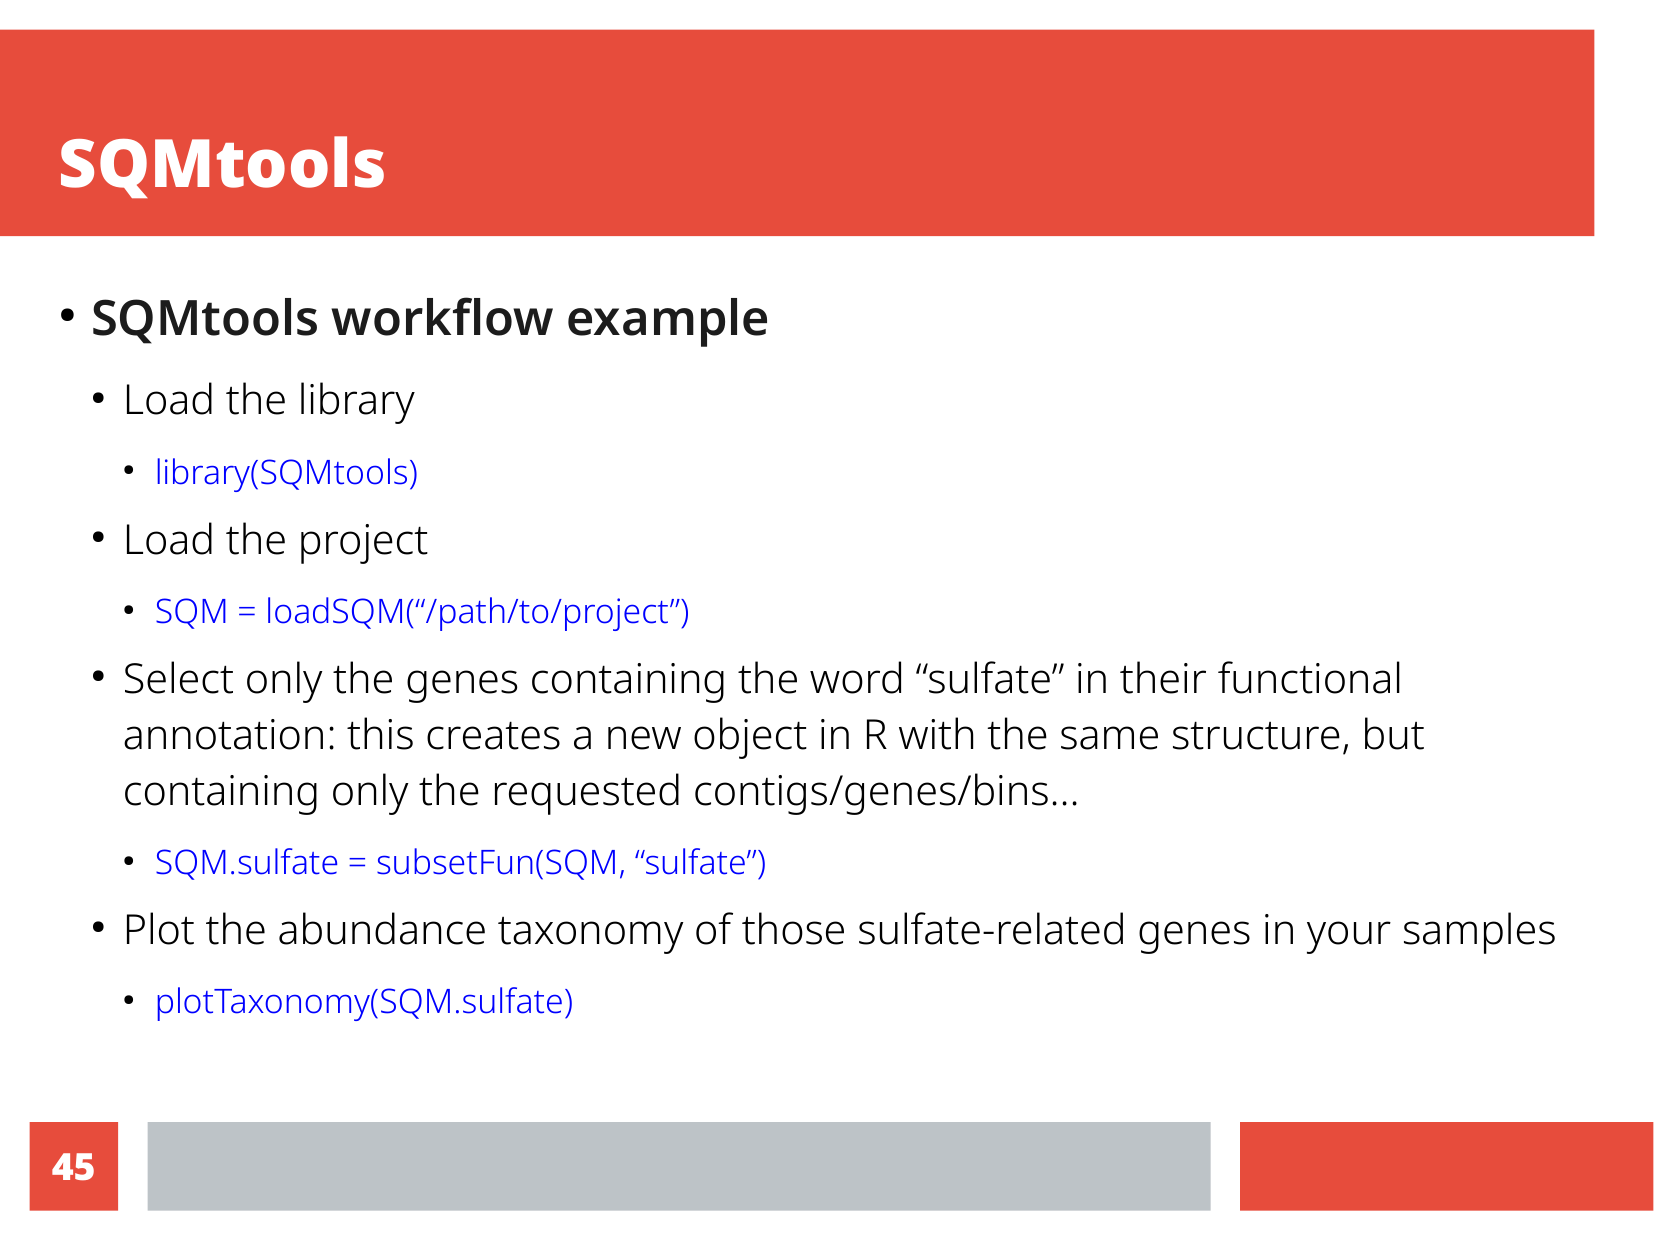

# SQMtools
SQMtools workflow example
Load the library
library(SQMtools)
Load the project
SQM = loadSQM(“/path/to/project”)
Select only the genes containing the word “sulfate” in their functional annotation: this creates a new object in R with the same structure, but containing only the requested contigs/genes/bins...
SQM.sulfate = subsetFun(SQM, “sulfate”)
Plot the abundance taxonomy of those sulfate-related genes in your samples
plotTaxonomy(SQM.sulfate)
45